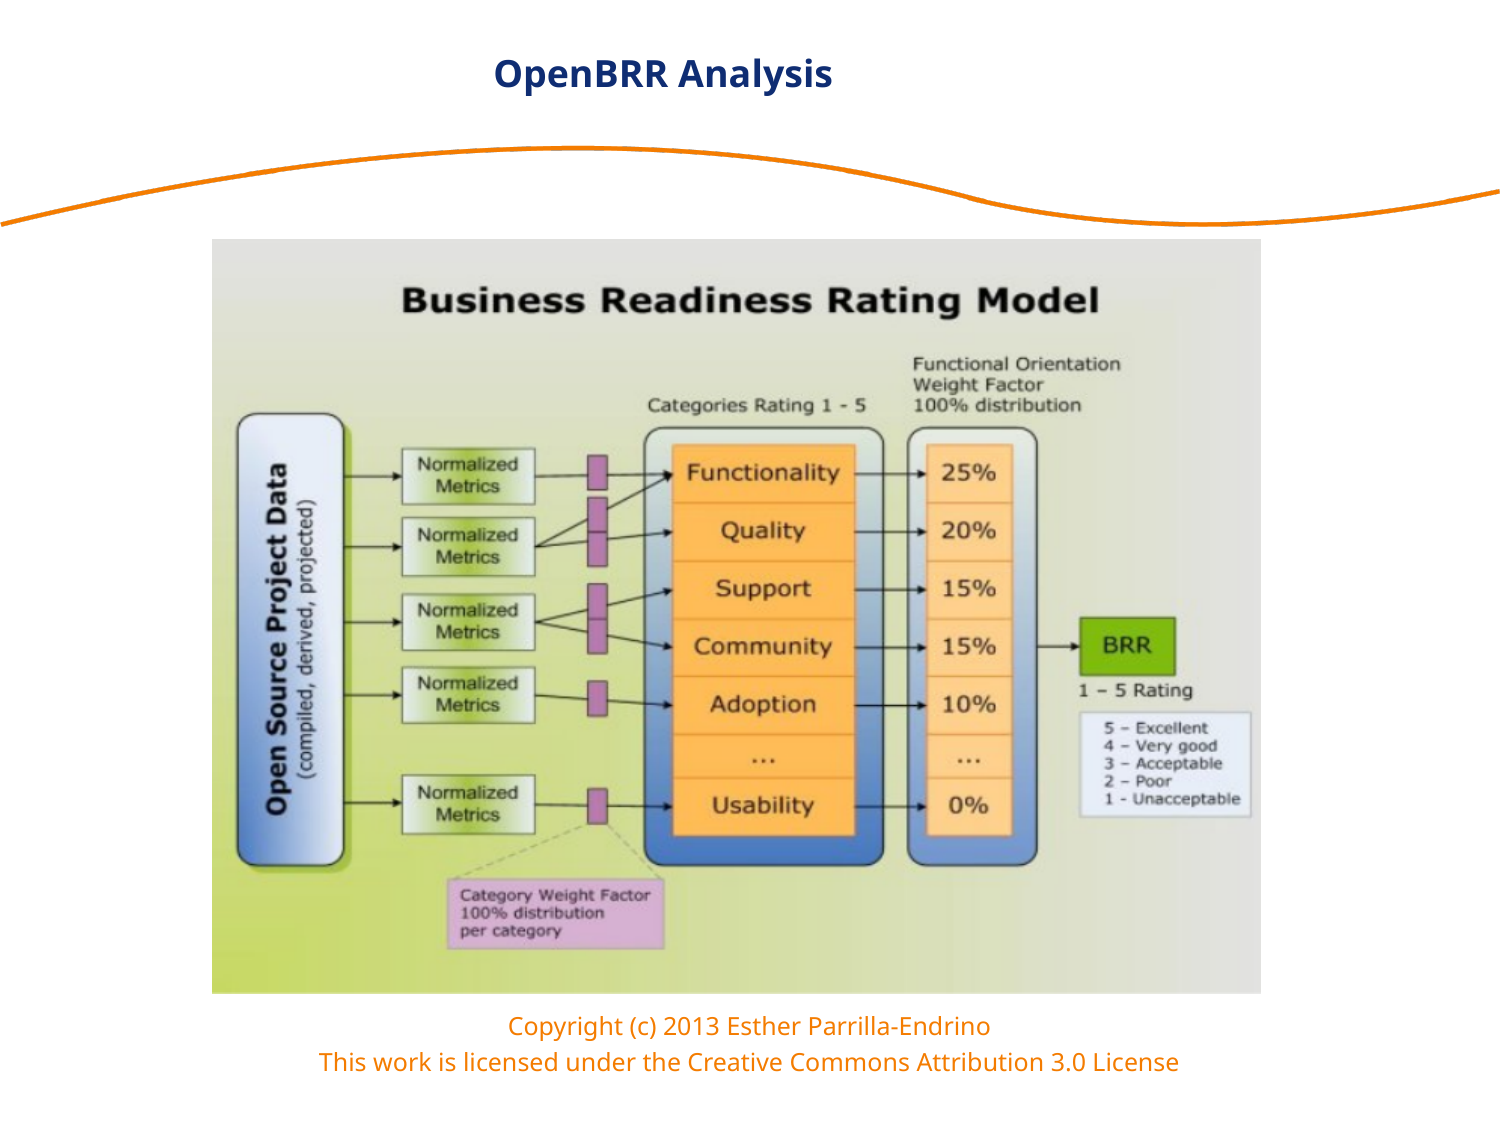

# OpenBRR Analysis
Copyright (c) 2013 Esther Parrilla-Endrino
This work is licensed under the Creative Commons Attribution 3.0 License